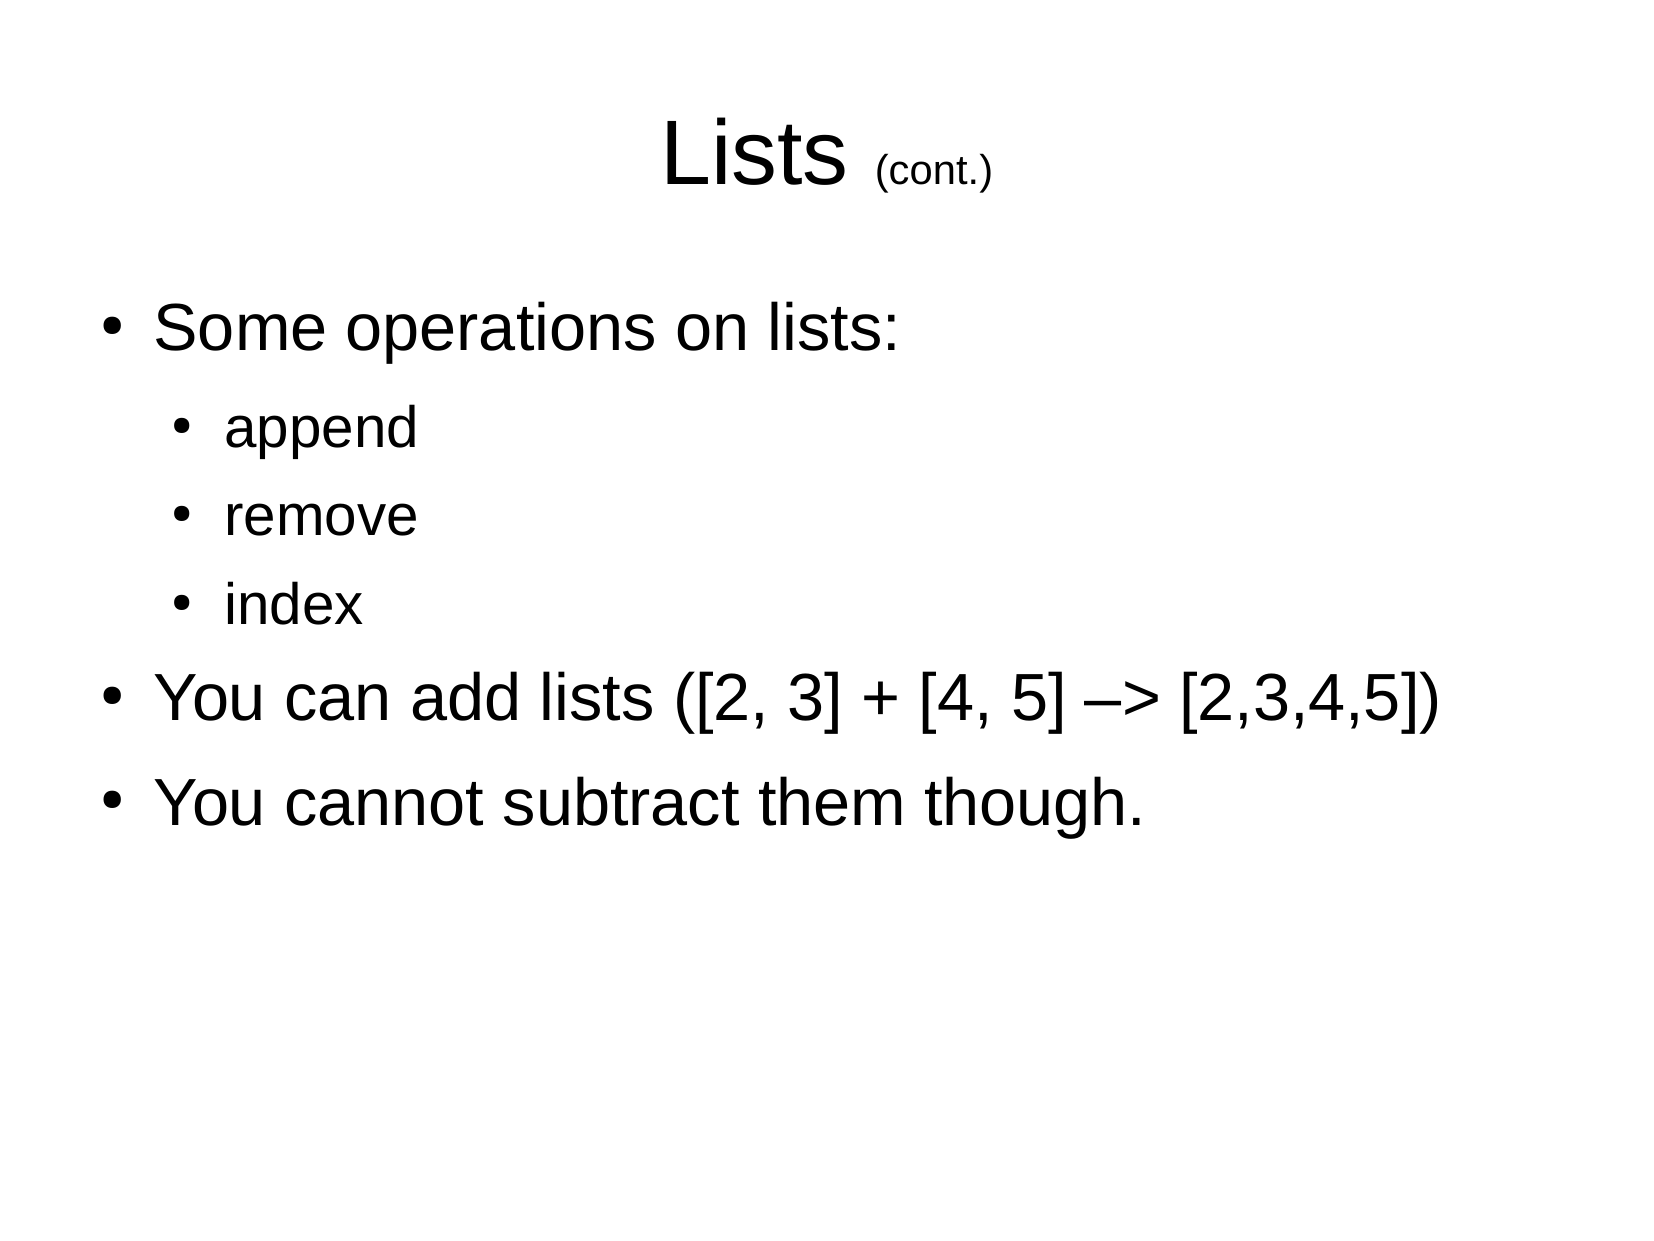

# Lists (cont.)
Some operations on lists:
append
remove
index
You can add lists ([2, 3] + [4, 5] –> [2,3,4,5])
You cannot subtract them though.